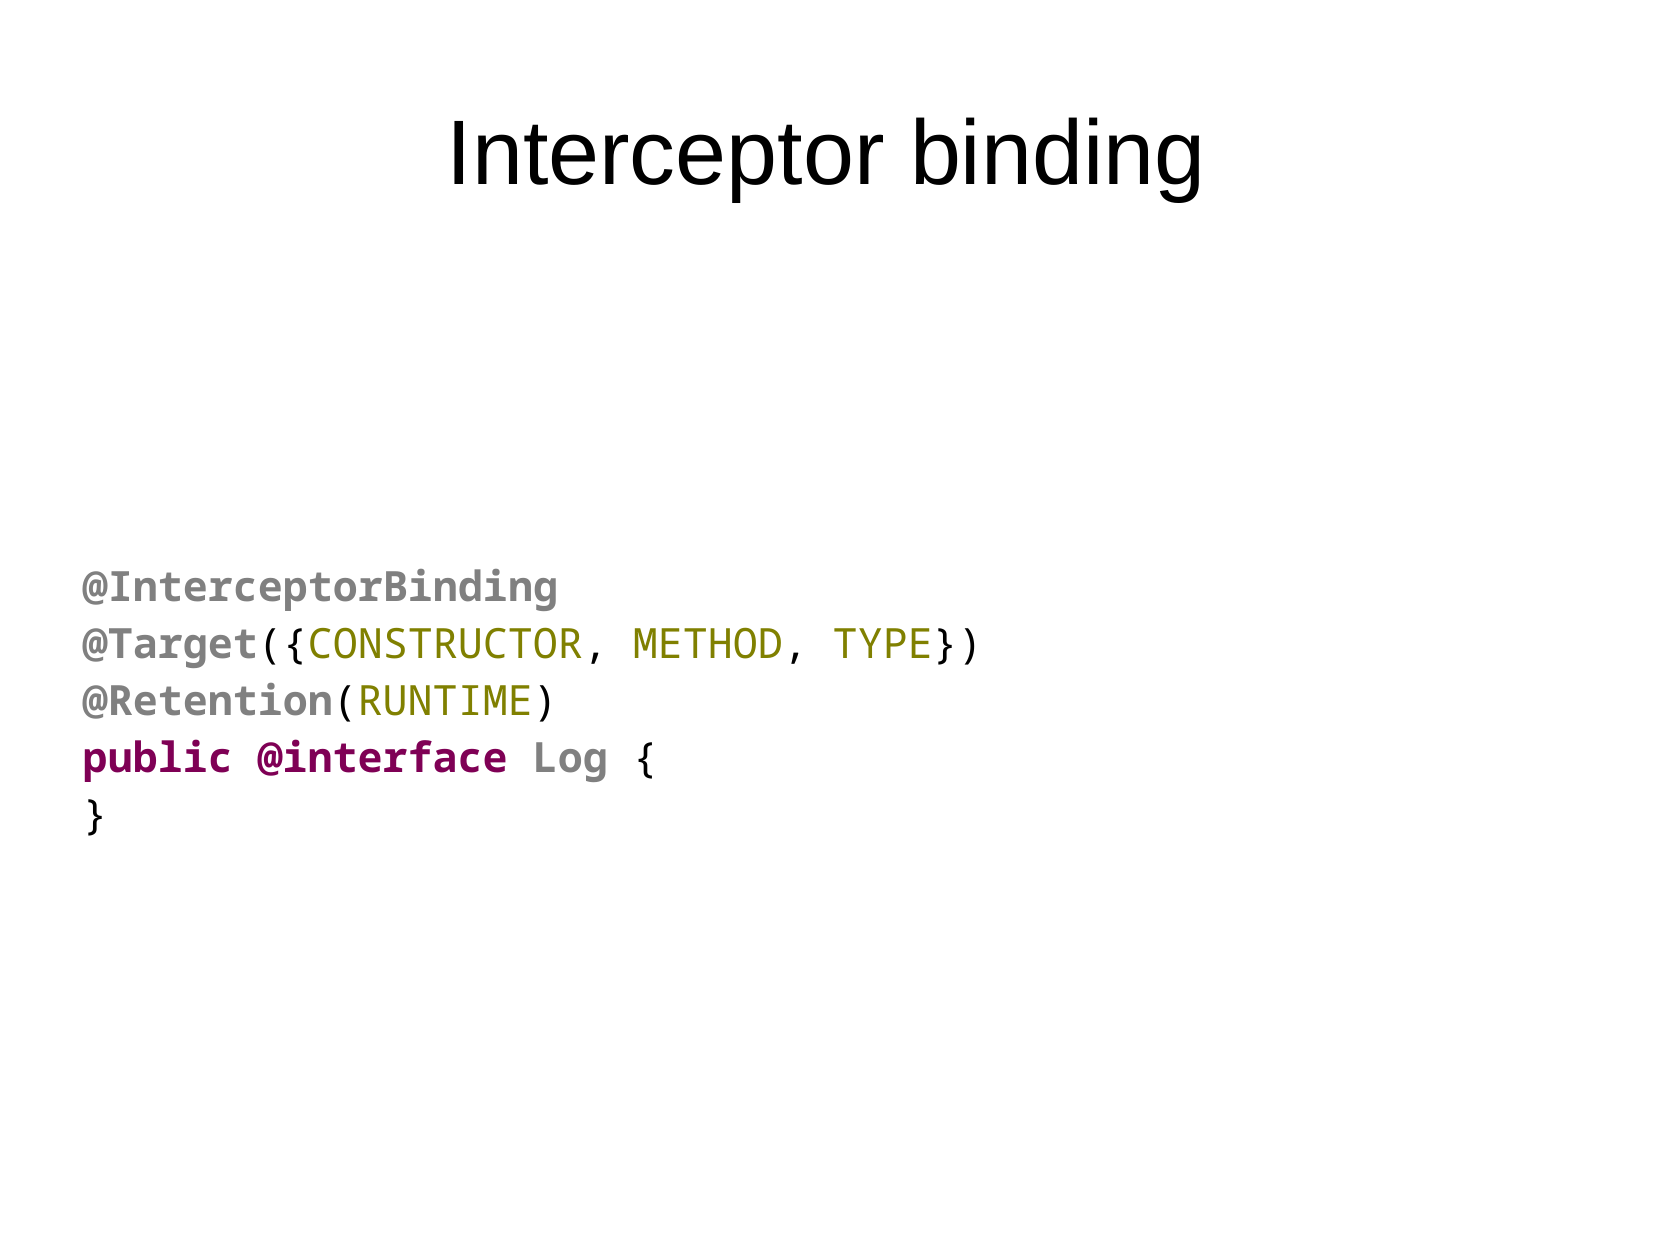

# Interceptor binding
@InterceptorBinding
@Target({CONSTRUCTOR, METHOD, TYPE})
@Retention(RUNTIME)
public @interface Log {
}